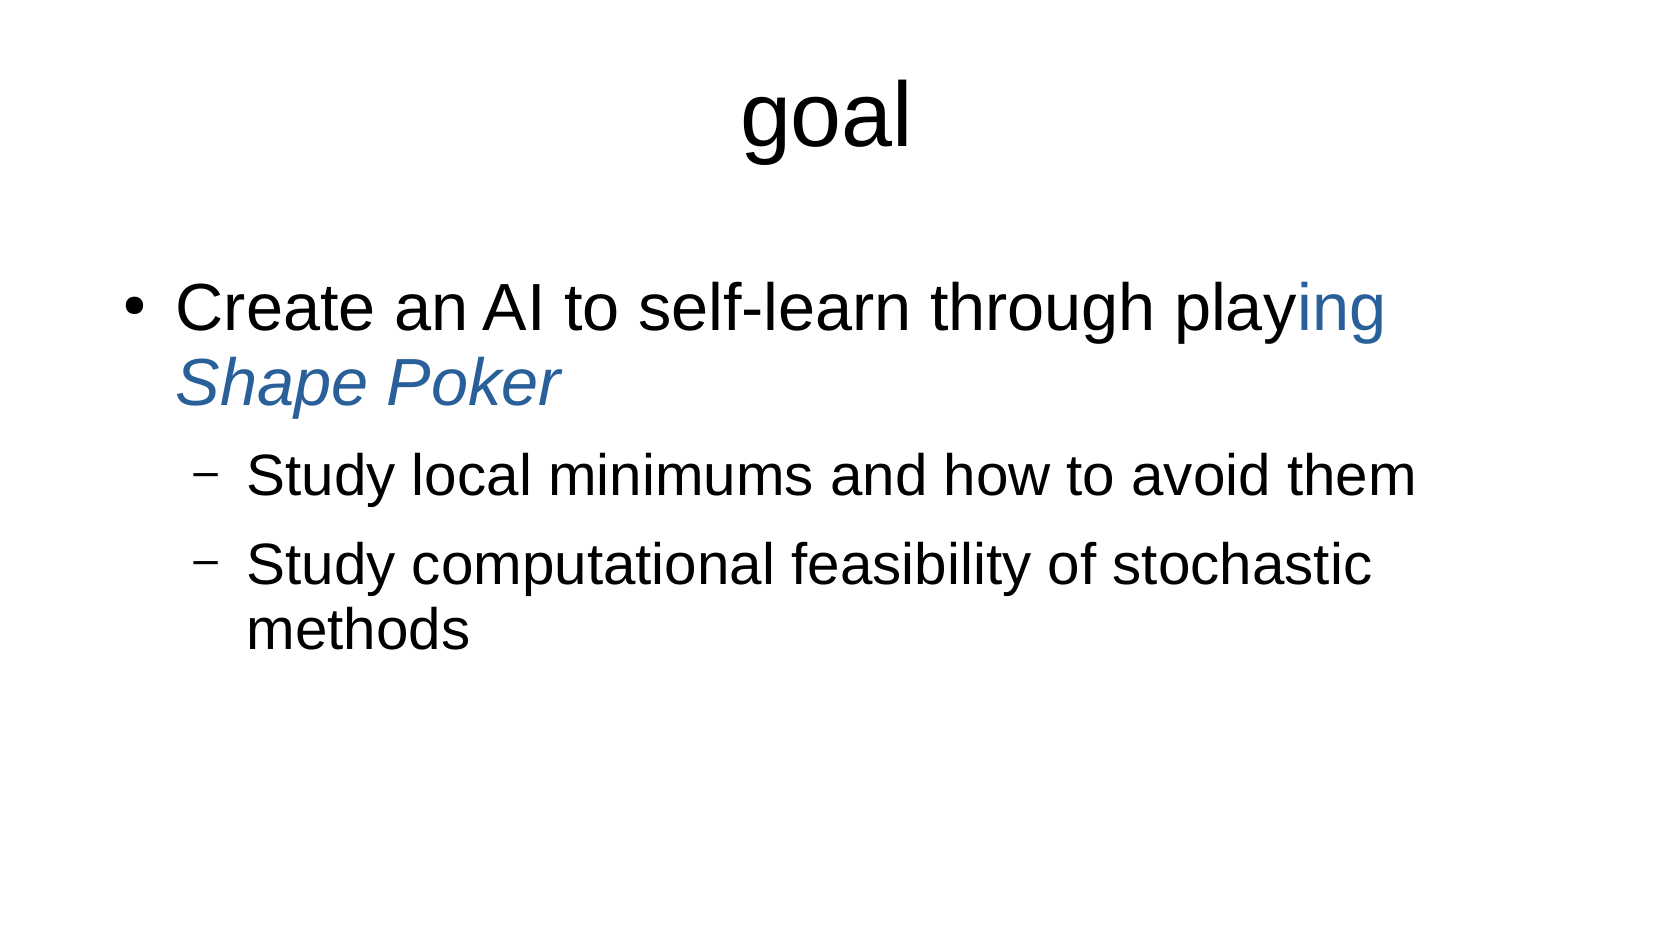

# goal
Create an AI to self-learn through playing Shape Poker
Study local minimums and how to avoid them
Study computational feasibility of stochastic methods